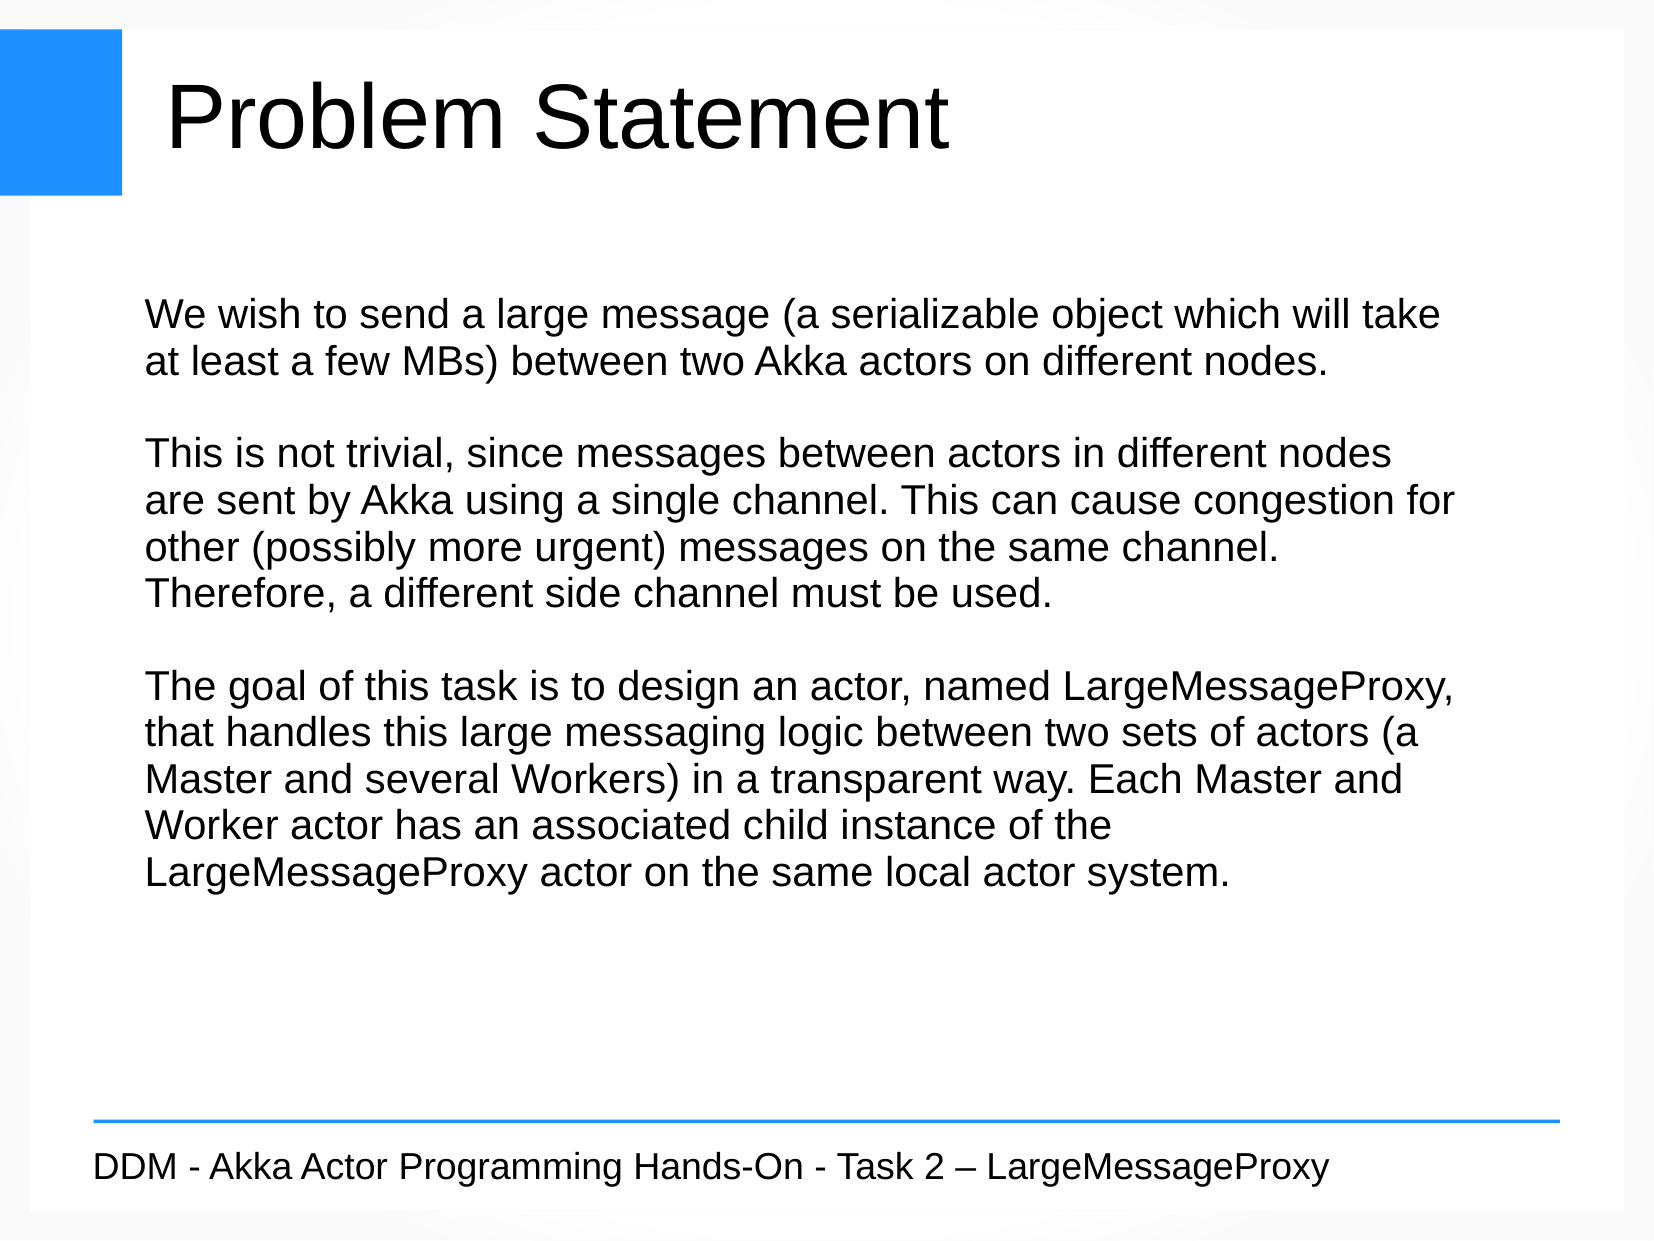

# Problem Statement
We wish to send a large message (a serializable object which will take at least a few MBs) between two Akka actors on different nodes.
This is not trivial, since messages between actors in different nodes are sent by Akka using a single channel. This can cause congestion for other (possibly more urgent) messages on the same channel. Therefore, a different side channel must be used.
The goal of this task is to design an actor, named LargeMessageProxy, that handles this large messaging logic between two sets of actors (a Master and several Workers) in a transparent way. Each Master and Worker actor has an associated child instance of the LargeMessageProxy actor on the same local actor system.
DDM - Akka Actor Programming Hands-On - Task 2 – LargeMessageProxy